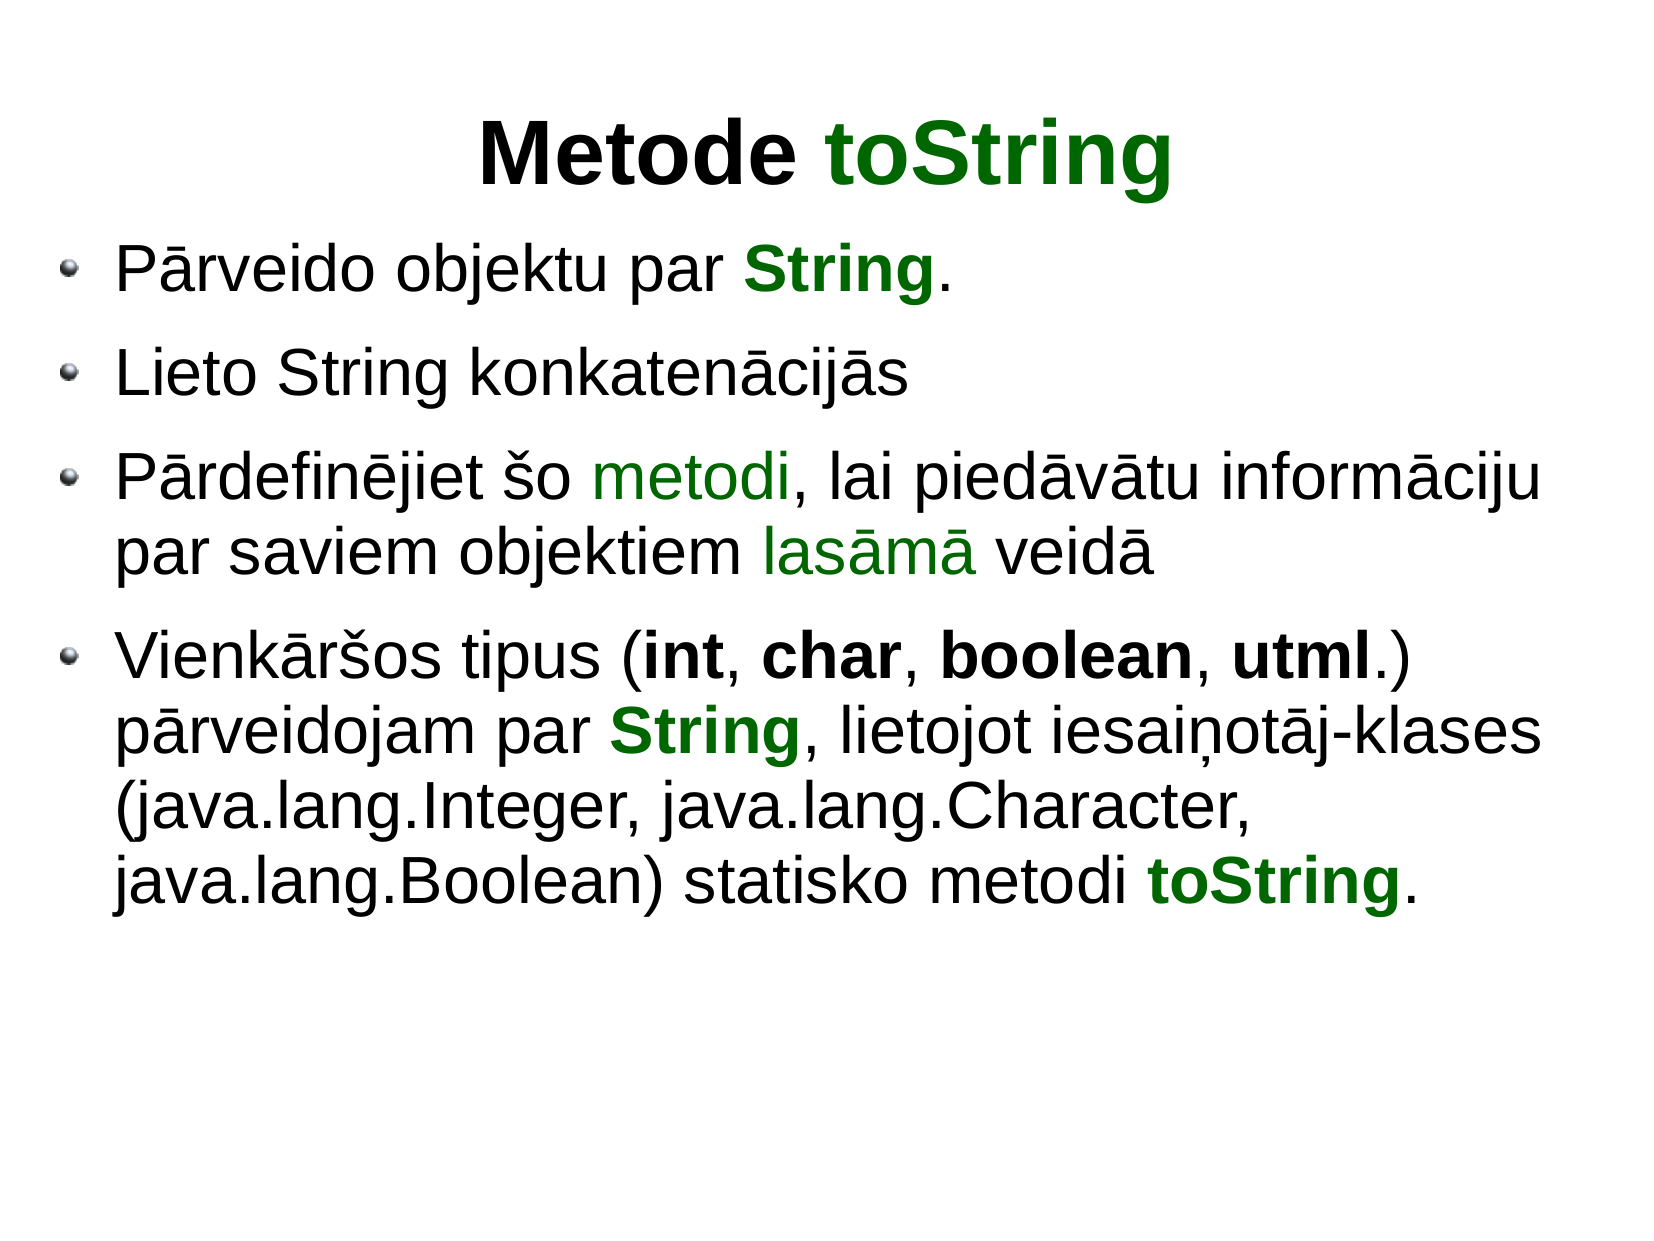

# Metode toString
Pārveido objektu par String.
Lieto String konkatenācijās
Pārdefinējiet šo metodi, lai piedāvātu informāciju par saviem objektiem lasāmā veidā
Vienkāršos tipus (int, char, boolean, utml.) pārveidojam par String, lietojot iesaiņotāj-klases (java.lang.Integer, java.lang.Character, java.lang.Boolean) statisko metodi toString.